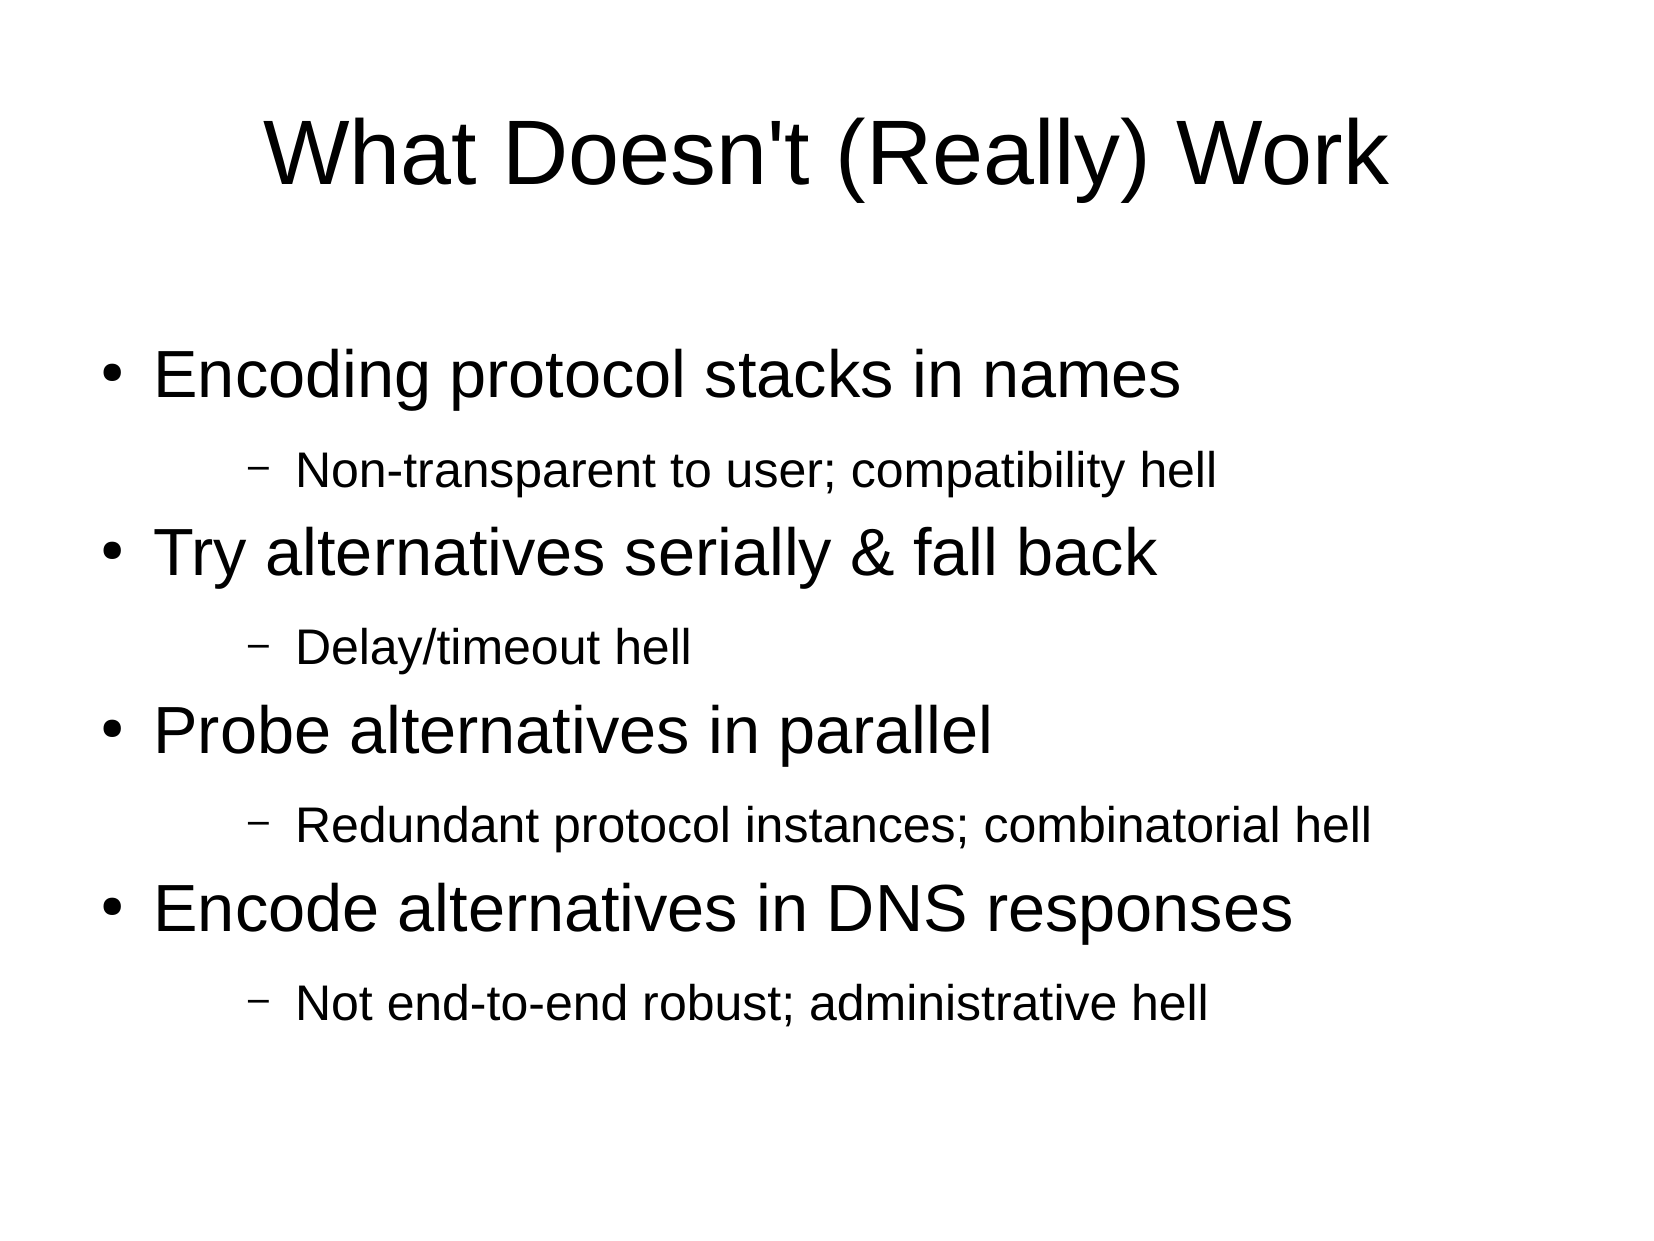

# What Doesn't (Really) Work
Encoding protocol stacks in names
Non-transparent to user; compatibility hell
Try alternatives serially & fall back
Delay/timeout hell
Probe alternatives in parallel
Redundant protocol instances; combinatorial hell
Encode alternatives in DNS responses
Not end-to-end robust; administrative hell